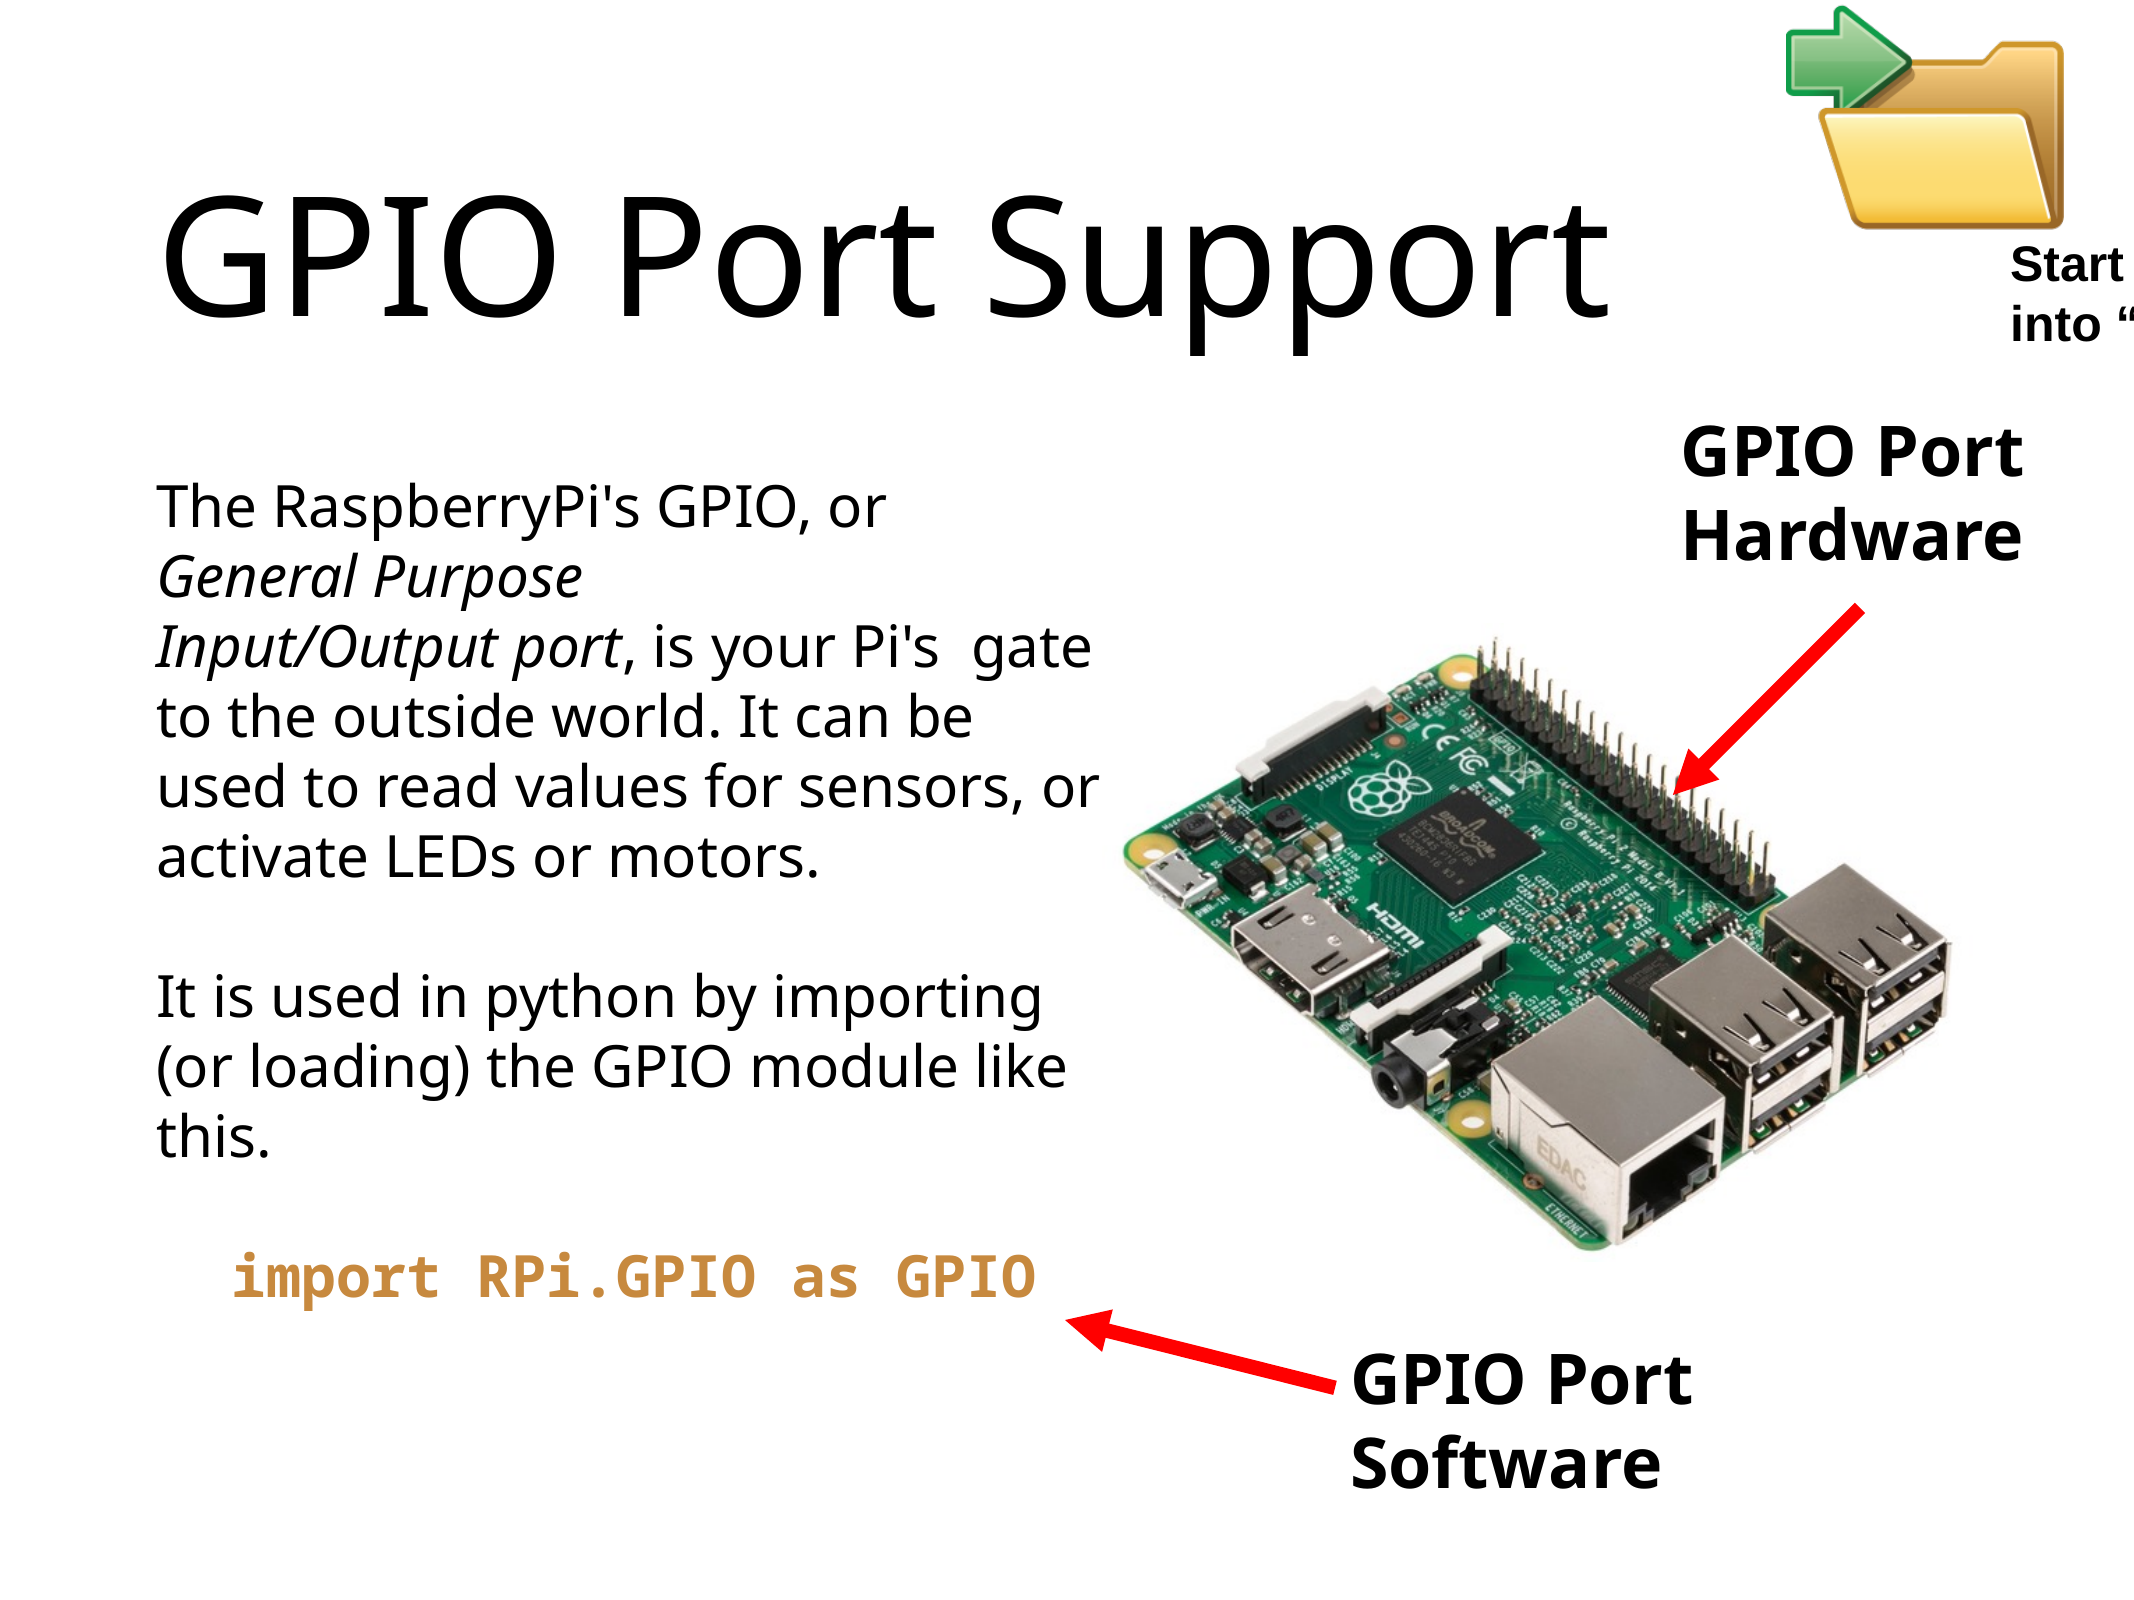

Start saving
into “logger.py”
# GPIO Port Support
The RaspberryPi's GPIO, or General Purpose
Input/Output port, is your Pi's gate to the outside world. It can be used to read values for sensors, or activate LEDs or motors.
It is used in python by importing (or loading) the GPIO module like this.
 	import RPi.GPIO as GPIO
GPIO Port
Hardware
GPIO Port
Software